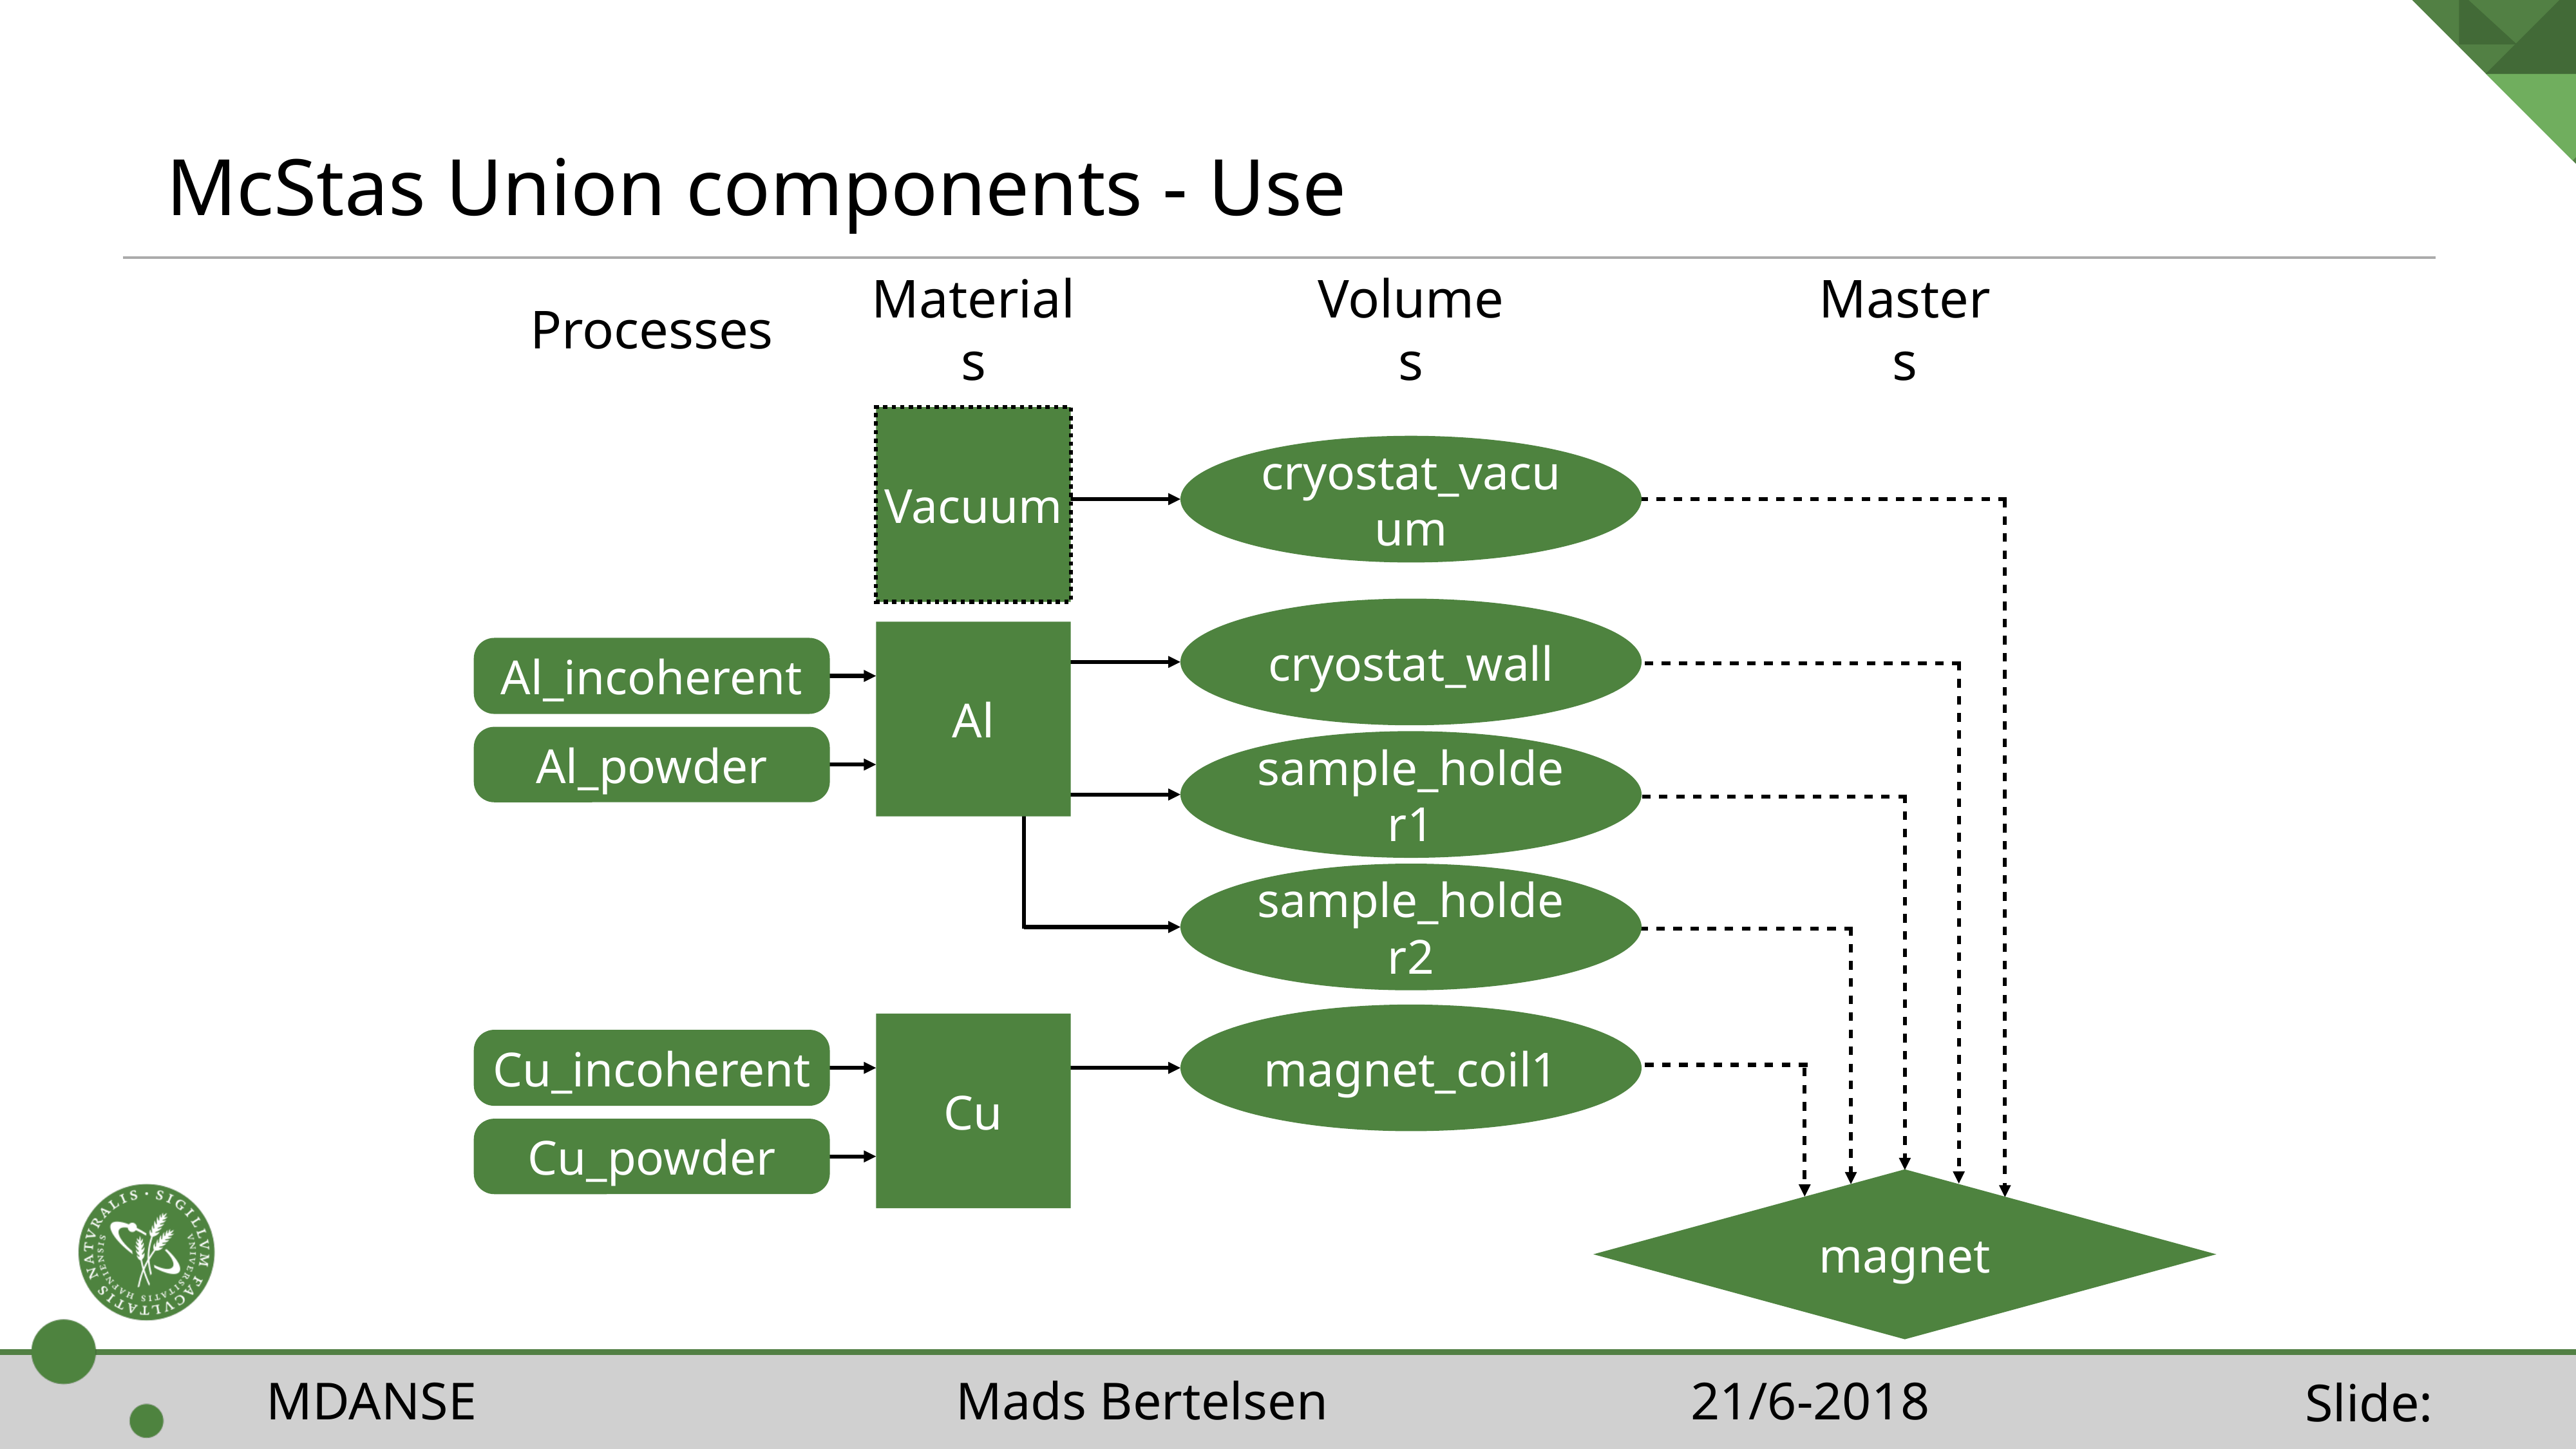

# McStas Union components - Use
Processes
Materials
Volumes
Masters
Vacuum
cryostat_vacuum
cryostat_wall
Al
Al_incoherent
Al_powder
sample_holder1
sample_holder2
magnet_coil1
Cu
Cu_incoherent
Cu_powder
magnet